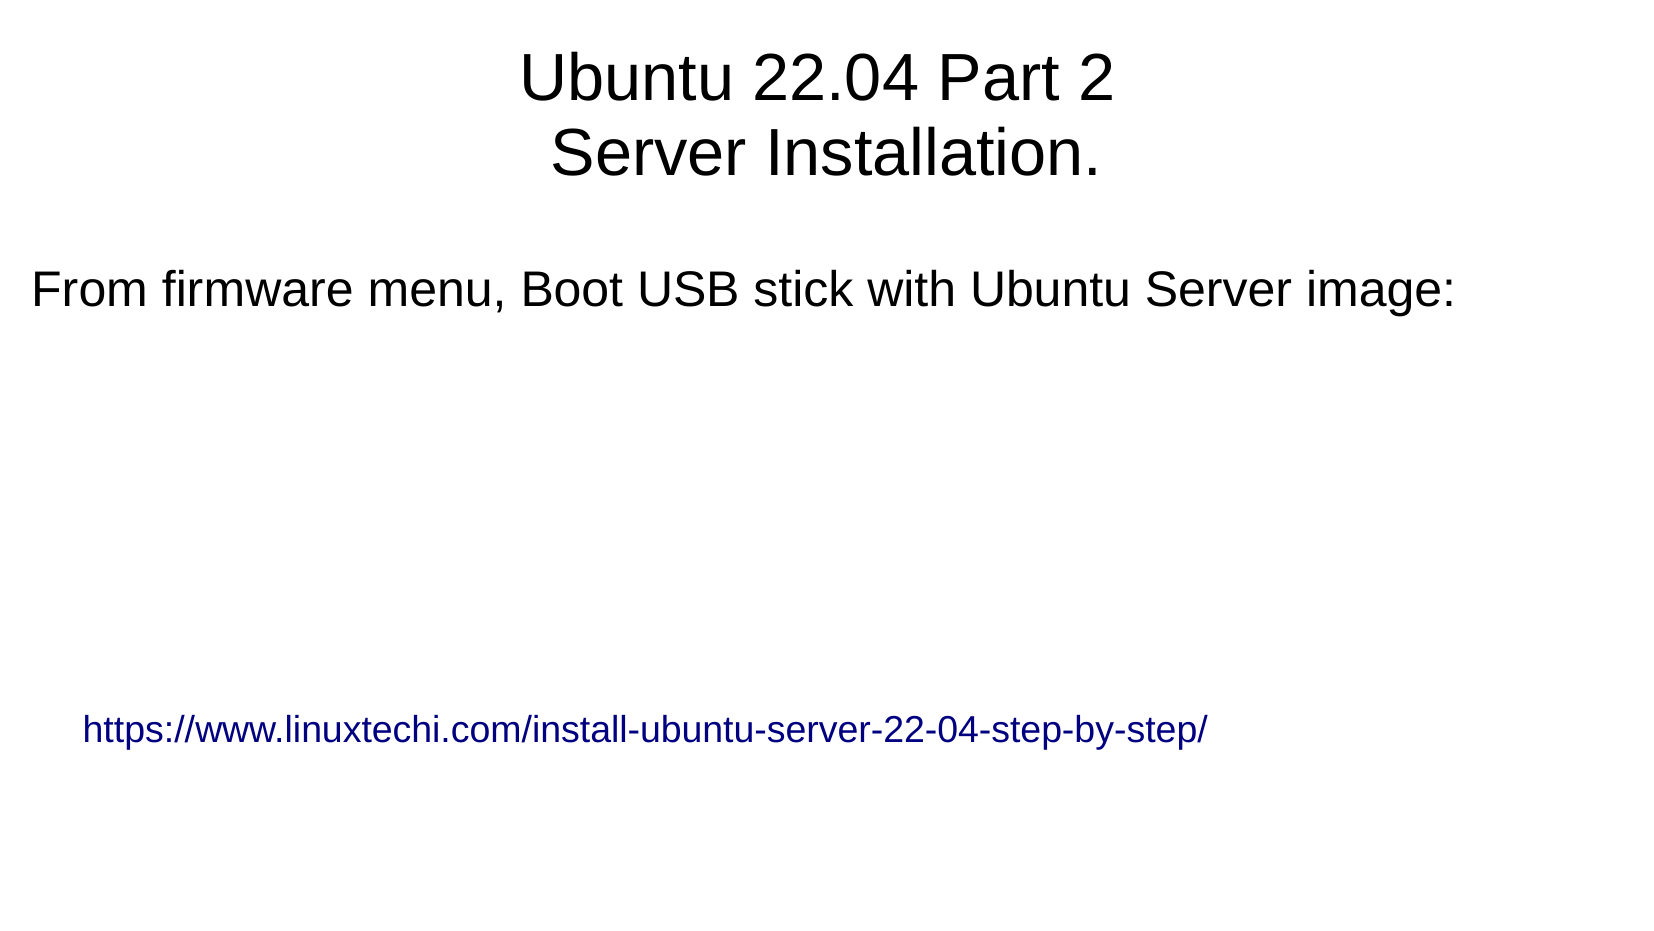

# Ubuntu 22.04 Part 2 Server Installation.
From firmware menu, Boot USB stick with Ubuntu Server image:
https://www.linuxtechi.com/install-ubuntu-server-22-04-step-by-step/